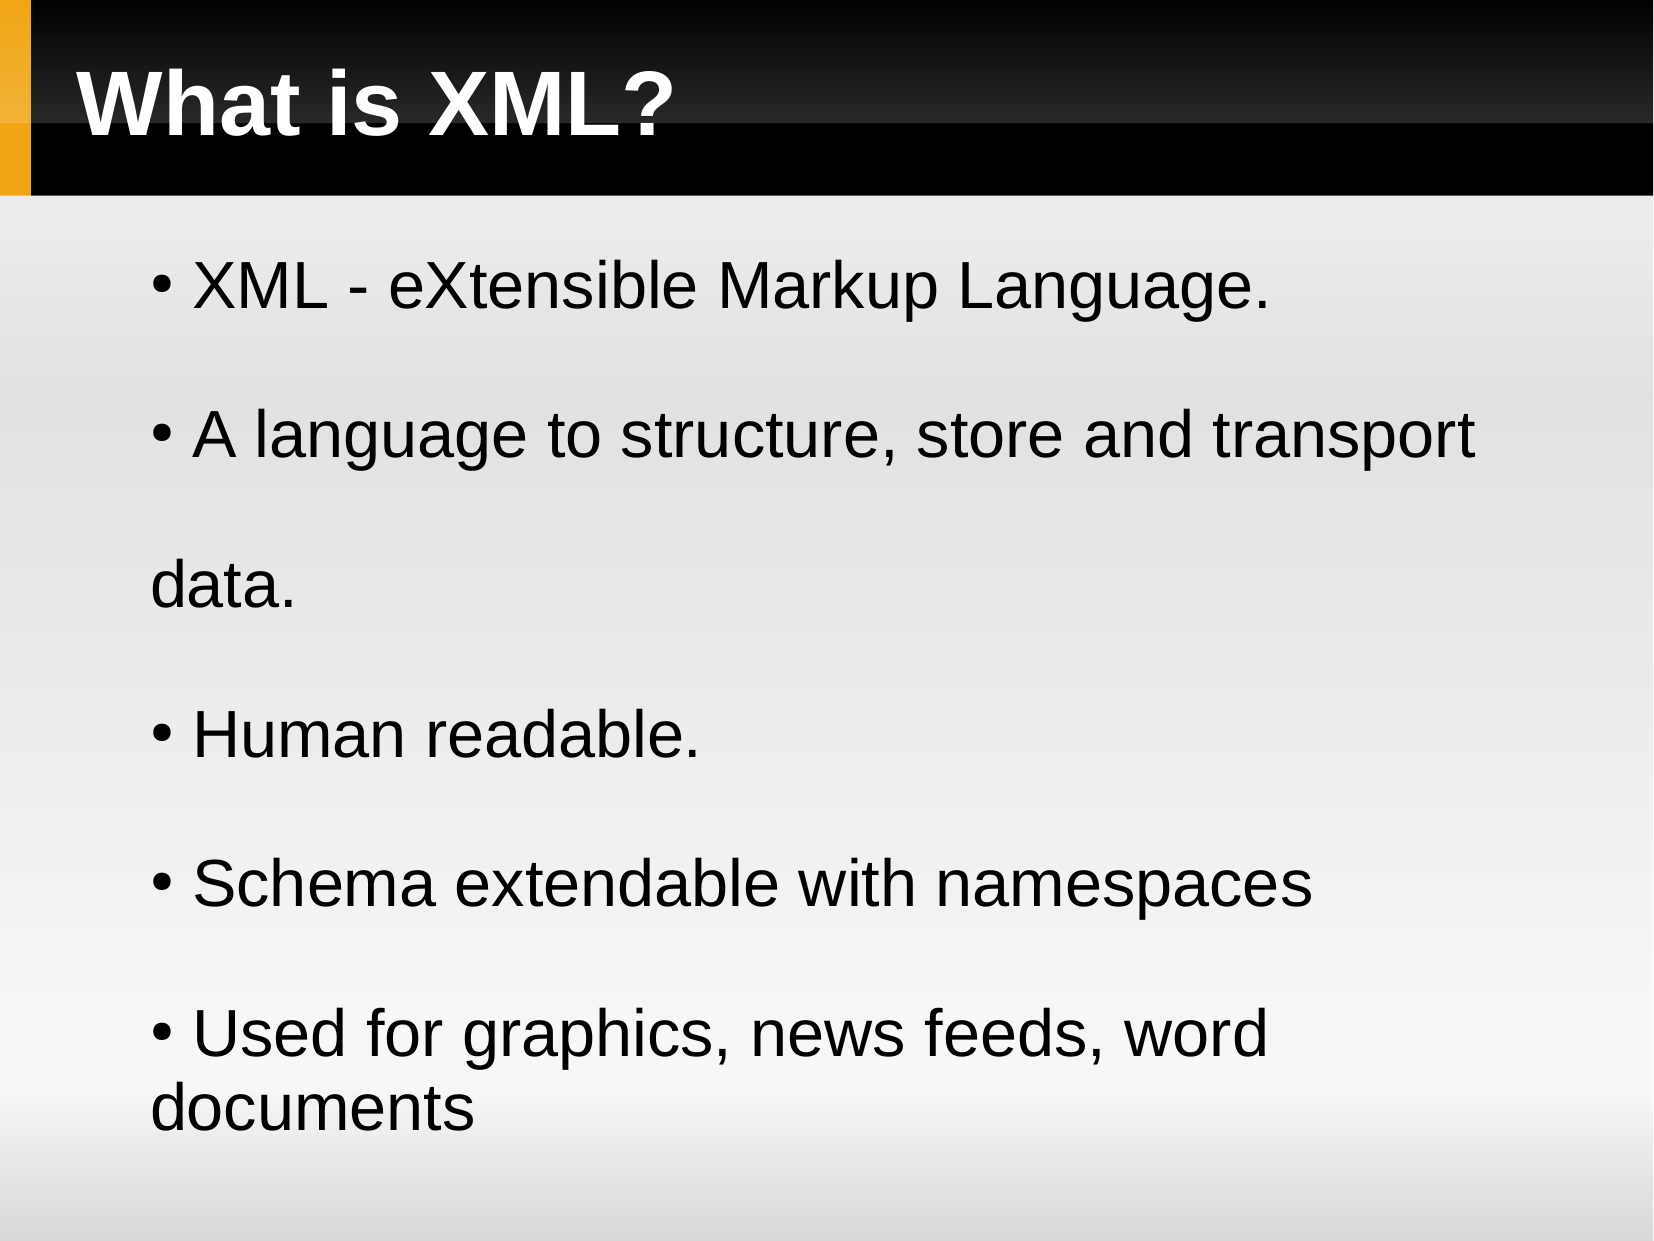

# What is XML?
 XML - eXtensible Markup Language.
 A language to structure, store and transport data.
 Human readable.
 Schema extendable with namespaces
 Used for graphics, news feeds, word documents